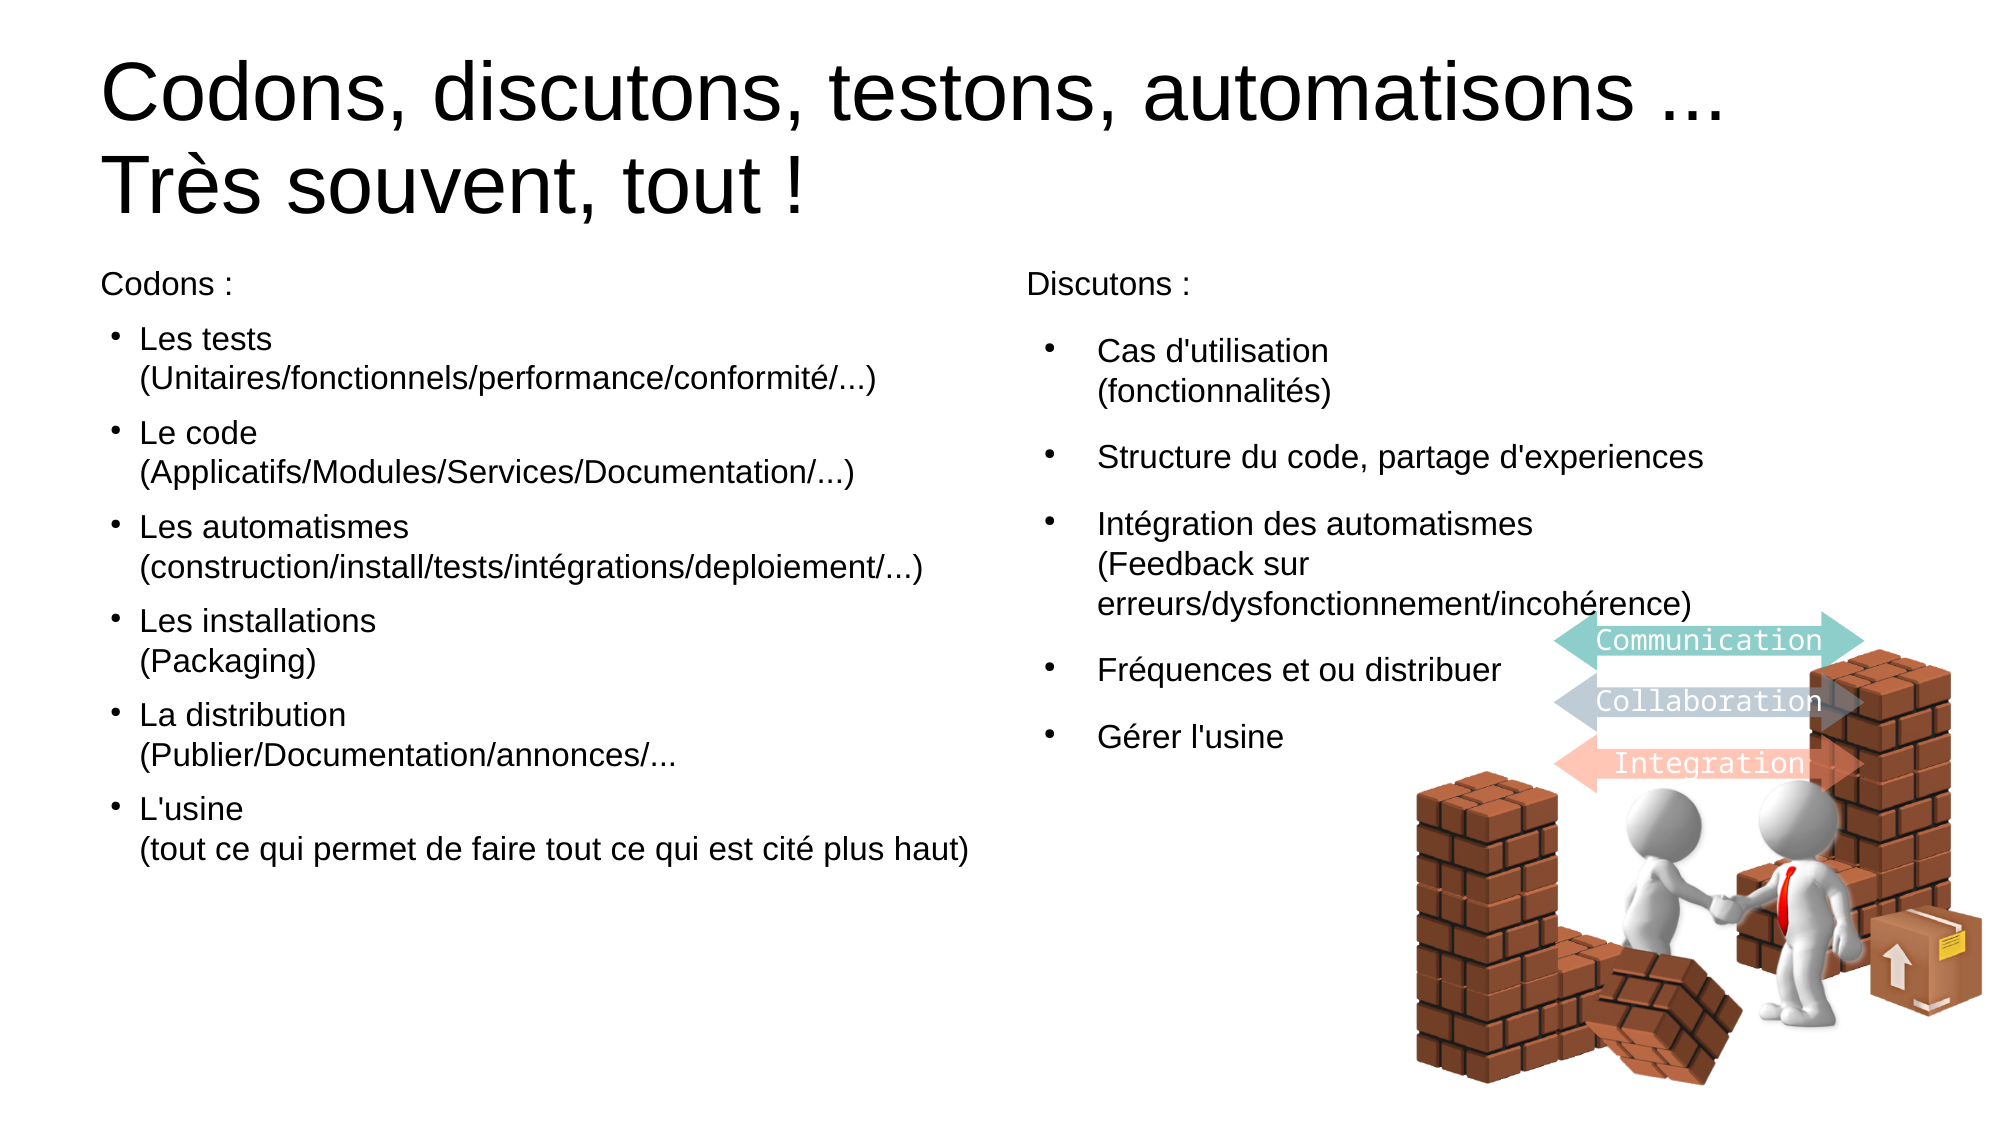

# Codons, discutons, testons, automatisons ... Très souvent, tout !
Codons :
Les tests
(Unitaires/fonctionnels/performance/conformité/...)
Le code
(Applicatifs/Modules/Services/Documentation/...)
Les automatismes
(construction/install/tests/intégrations/deploiement/...)
Les installations
(Packaging)
La distribution
(Publier/Documentation/annonces/...
L'usine
(tout ce qui permet de faire tout ce qui est cité plus haut)
Discutons :
Cas d'utilisation
(fonctionnalités)
Structure du code, partage d'experiences
Intégration des automatismes
(Feedback sur erreurs/dysfonctionnement/incohérence)
Fréquences et ou distribuer
Gérer l'usine
Communication
Collaboration
Integration